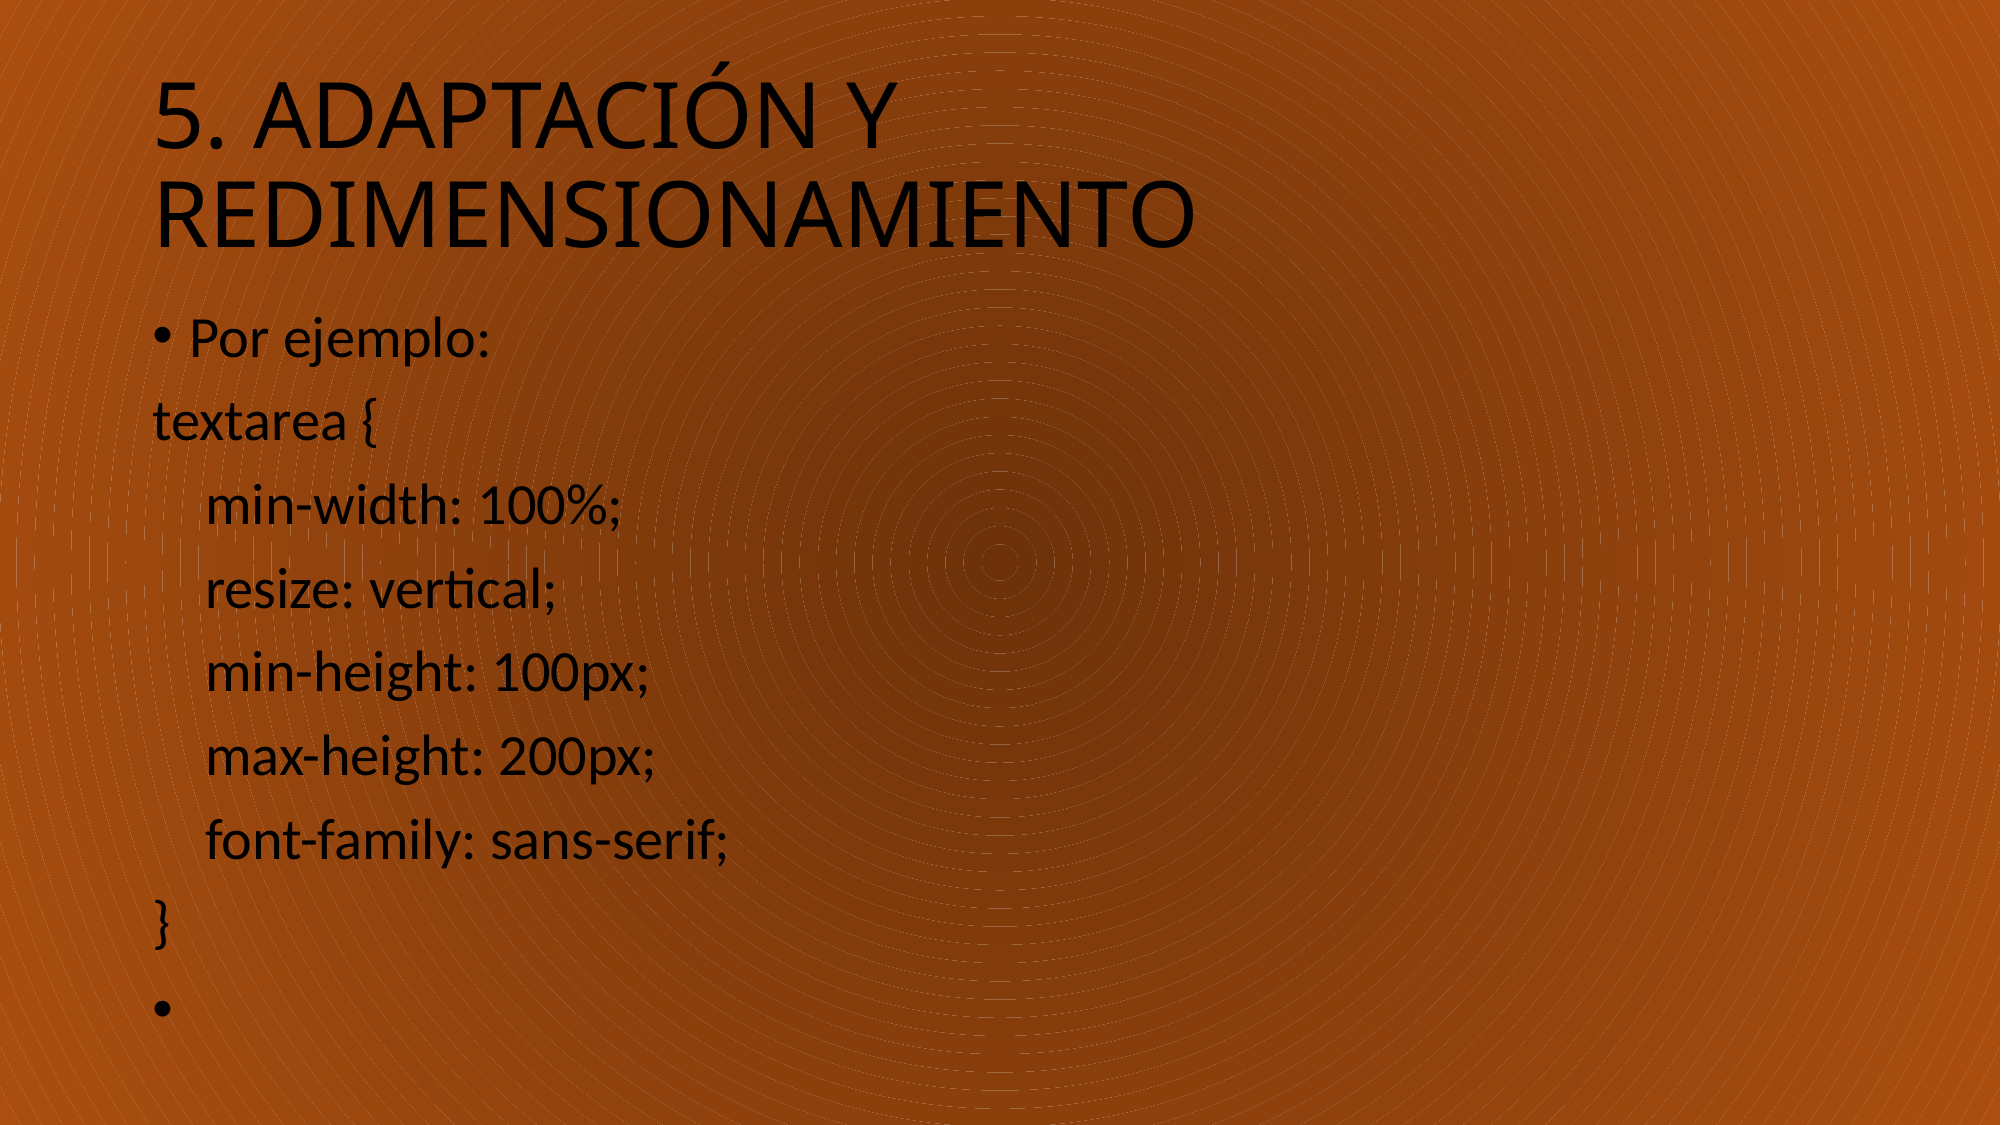

# 5. ADAPTACIÓN Y REDIMENSIONAMIENTO
Por ejemplo:
textarea {
 min-width: 100%;
 resize: vertical;
 min-height: 100px;
 max-height: 200px;
 font-family: sans-serif;
}